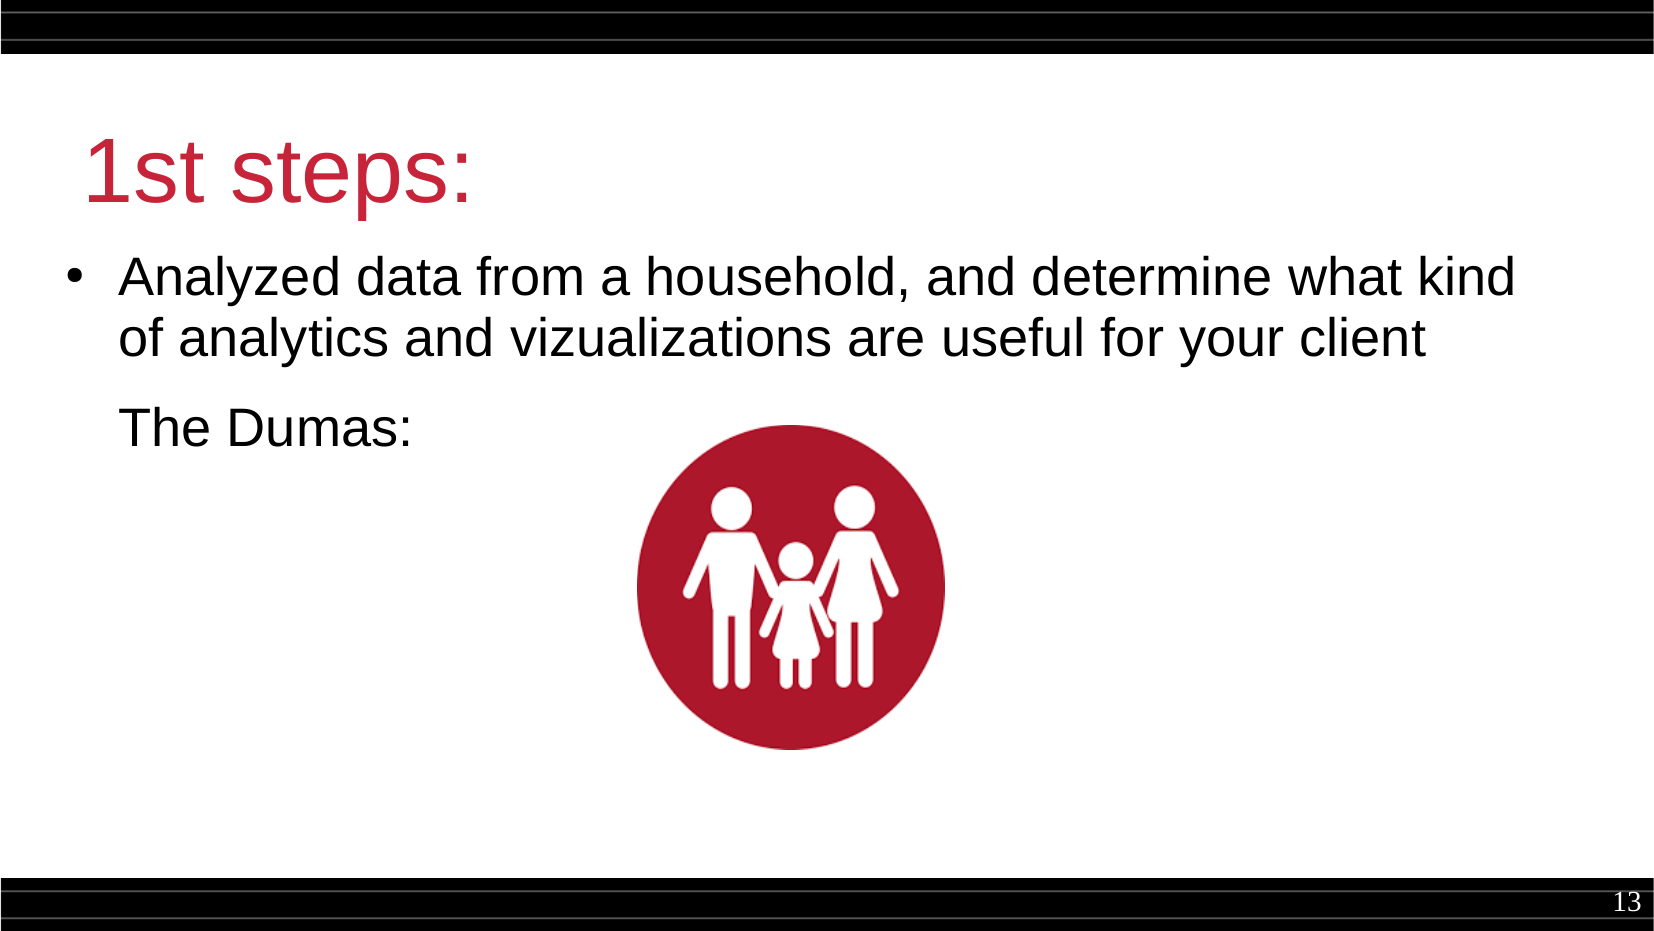

# 1st steps:
Analyzed data from a household, and determine what kind of analytics and vizualizations are useful for your client
The Dumas: